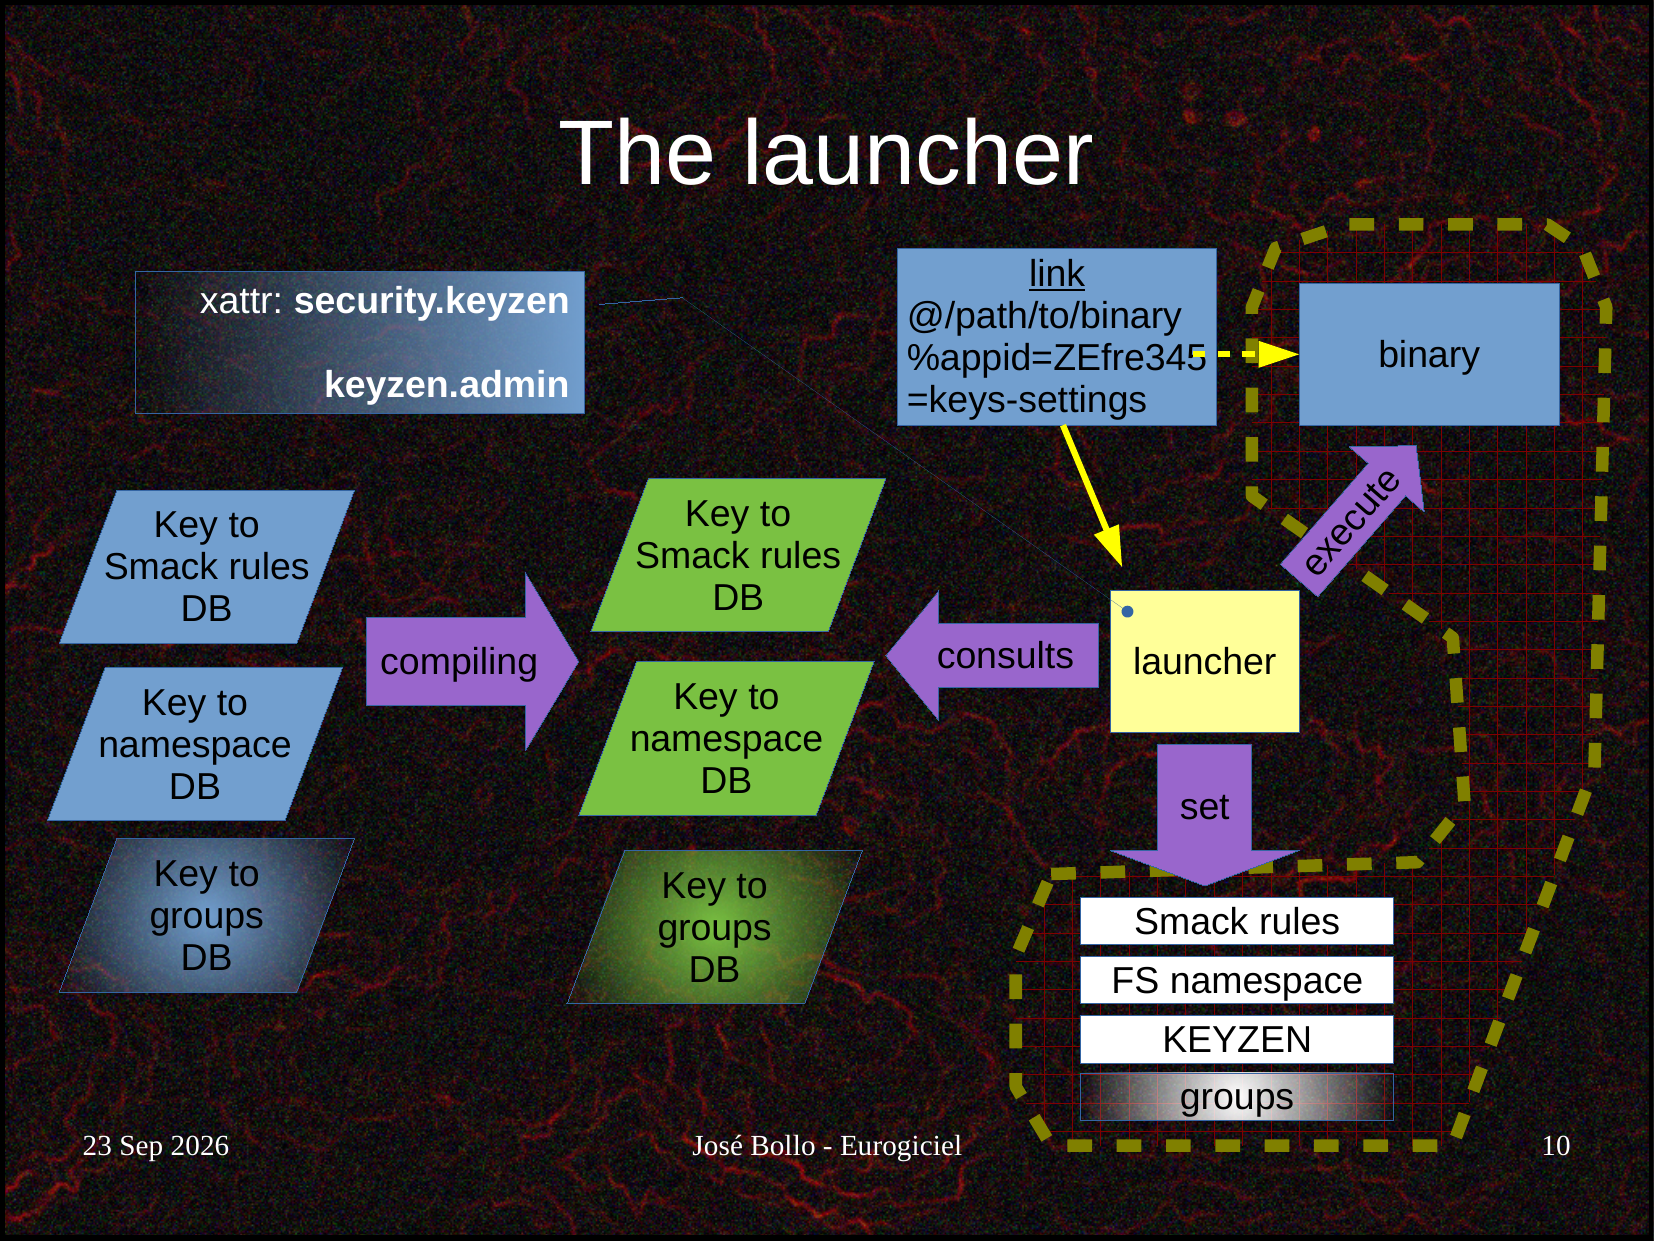

# The launcher
link
@/path/to/binary
%appid=ZEfre345
=keys-settings
xattr: security.keyzen
keyzen.admin
binary
execute
Key to
Smack rules
DB
Key to
Smack rules
DB
compiling
consults
launcher
Key to
namespace
DB
Key to
namespace
DB
set
Key to
groups
DB
Key to
groups
DB
Smack rules
FS namespace
KEYZEN
groups
José Bollo - Eurogiciel
10